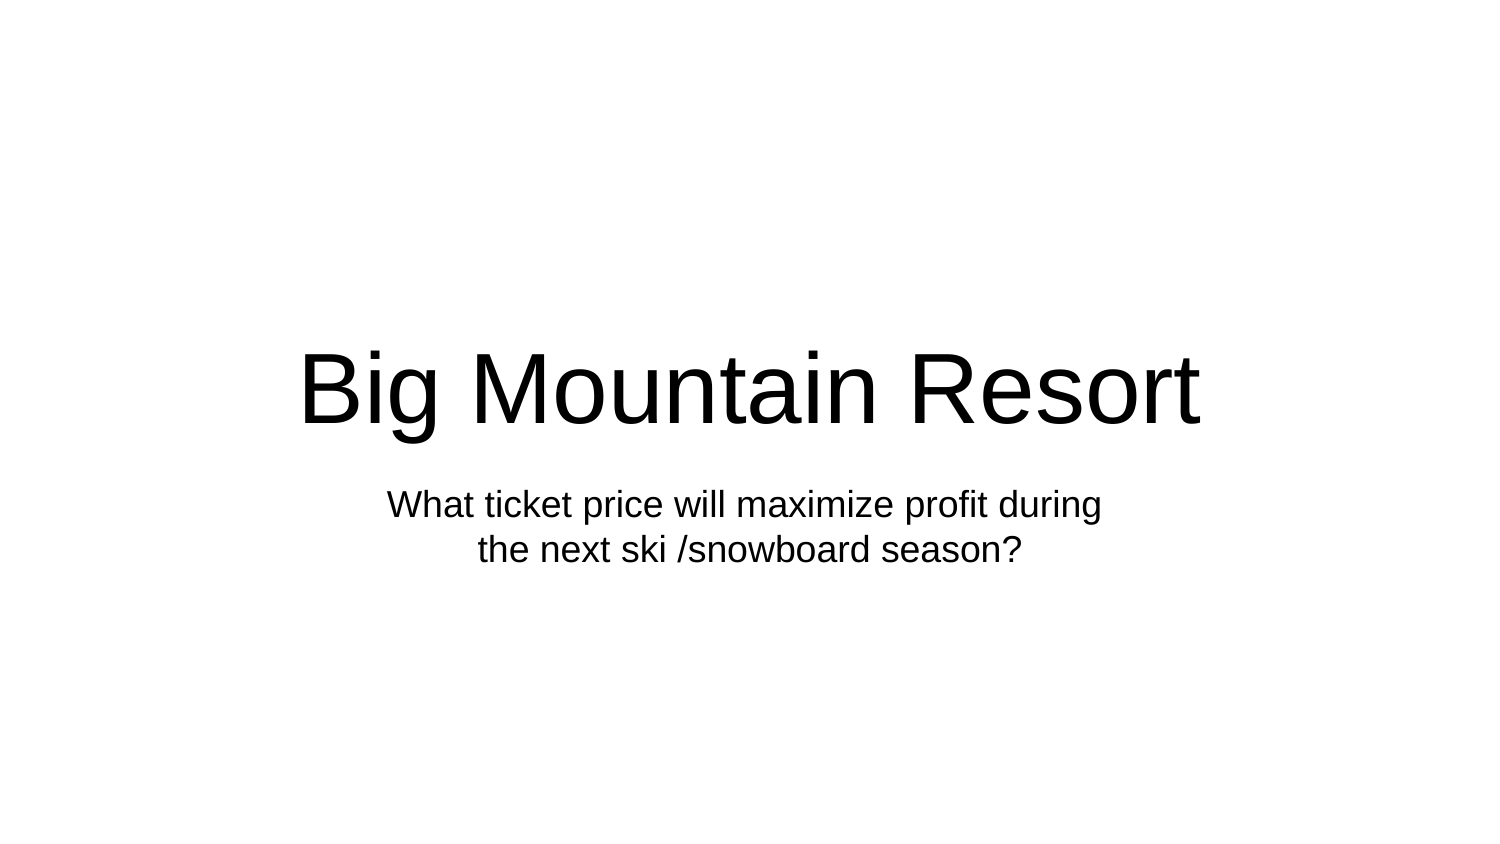

# Big Mountain Resort
What ticket price will maximize profit during
the next ski /snowboard season?